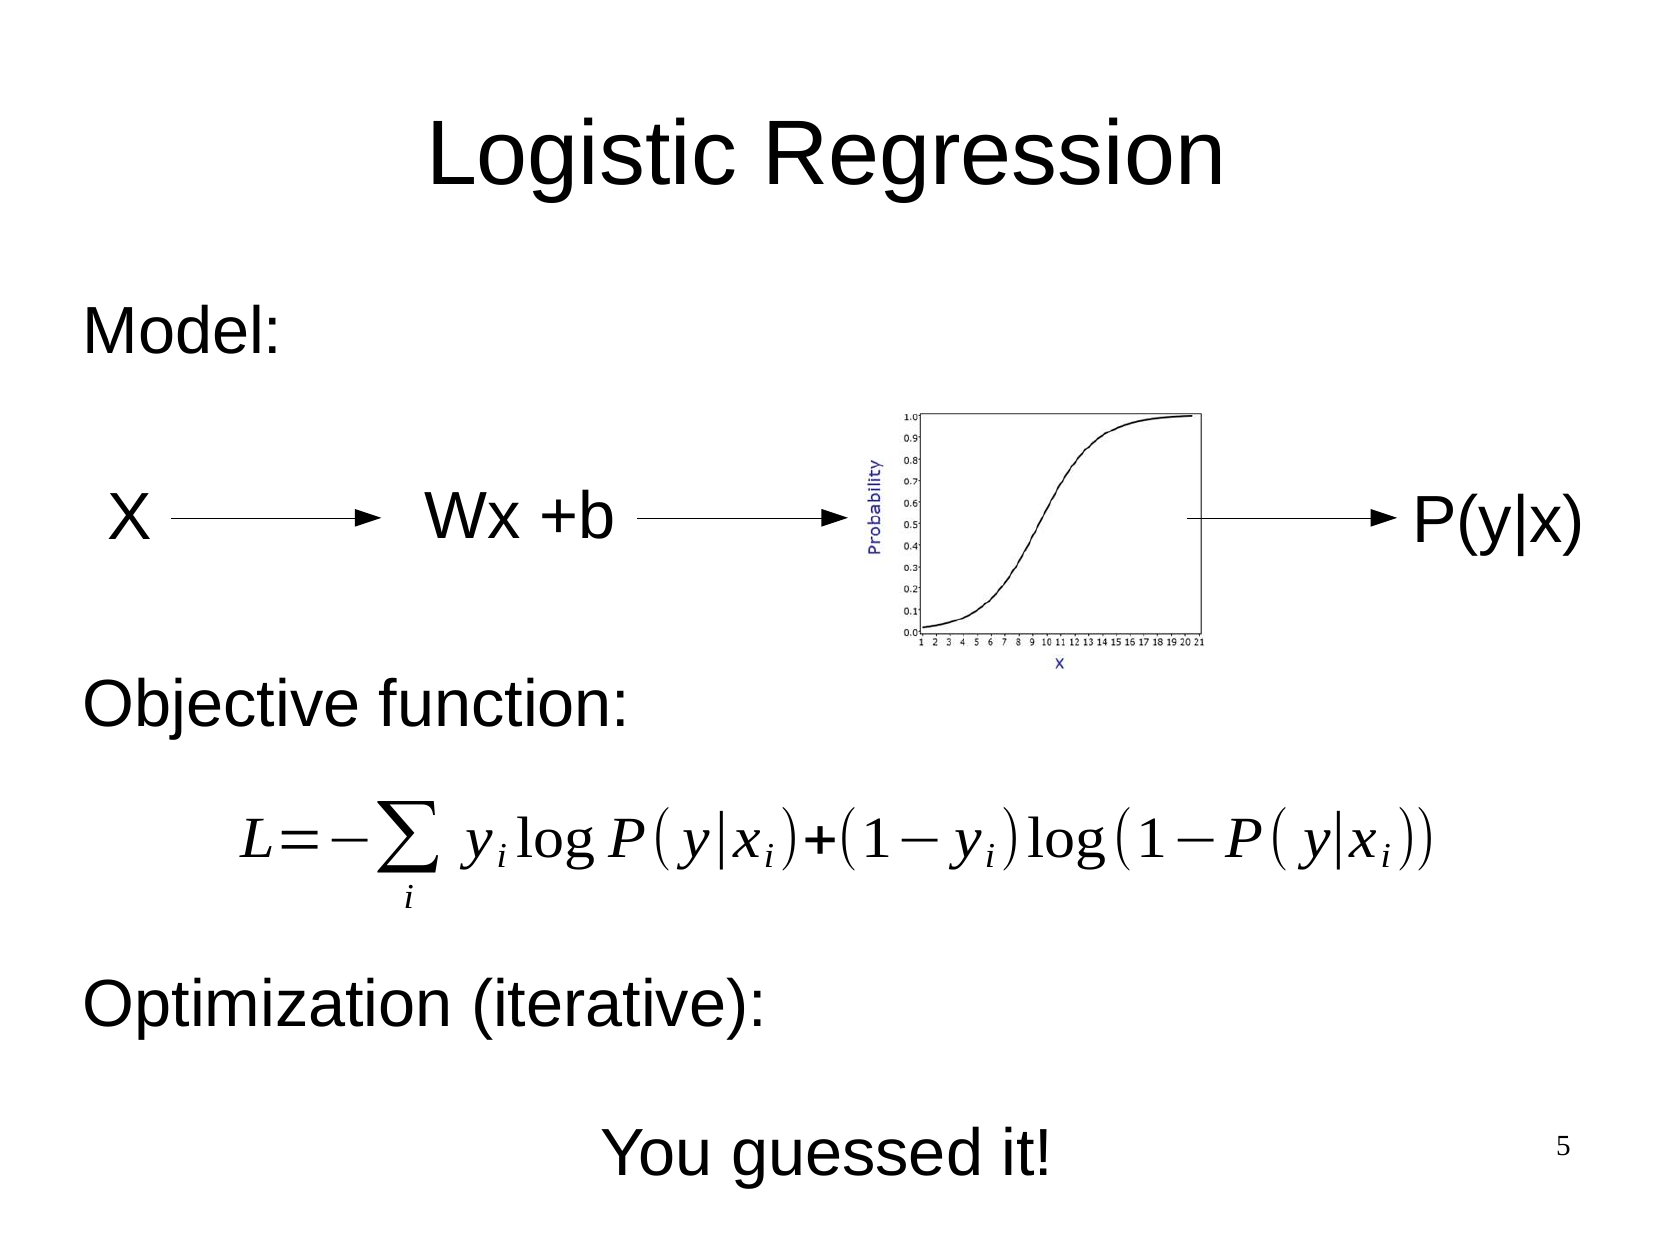

# Logistic Regression
Model:
Objective function:
Optimization (iterative):
You guessed it!
Wx +b
X
P(y|x)
5